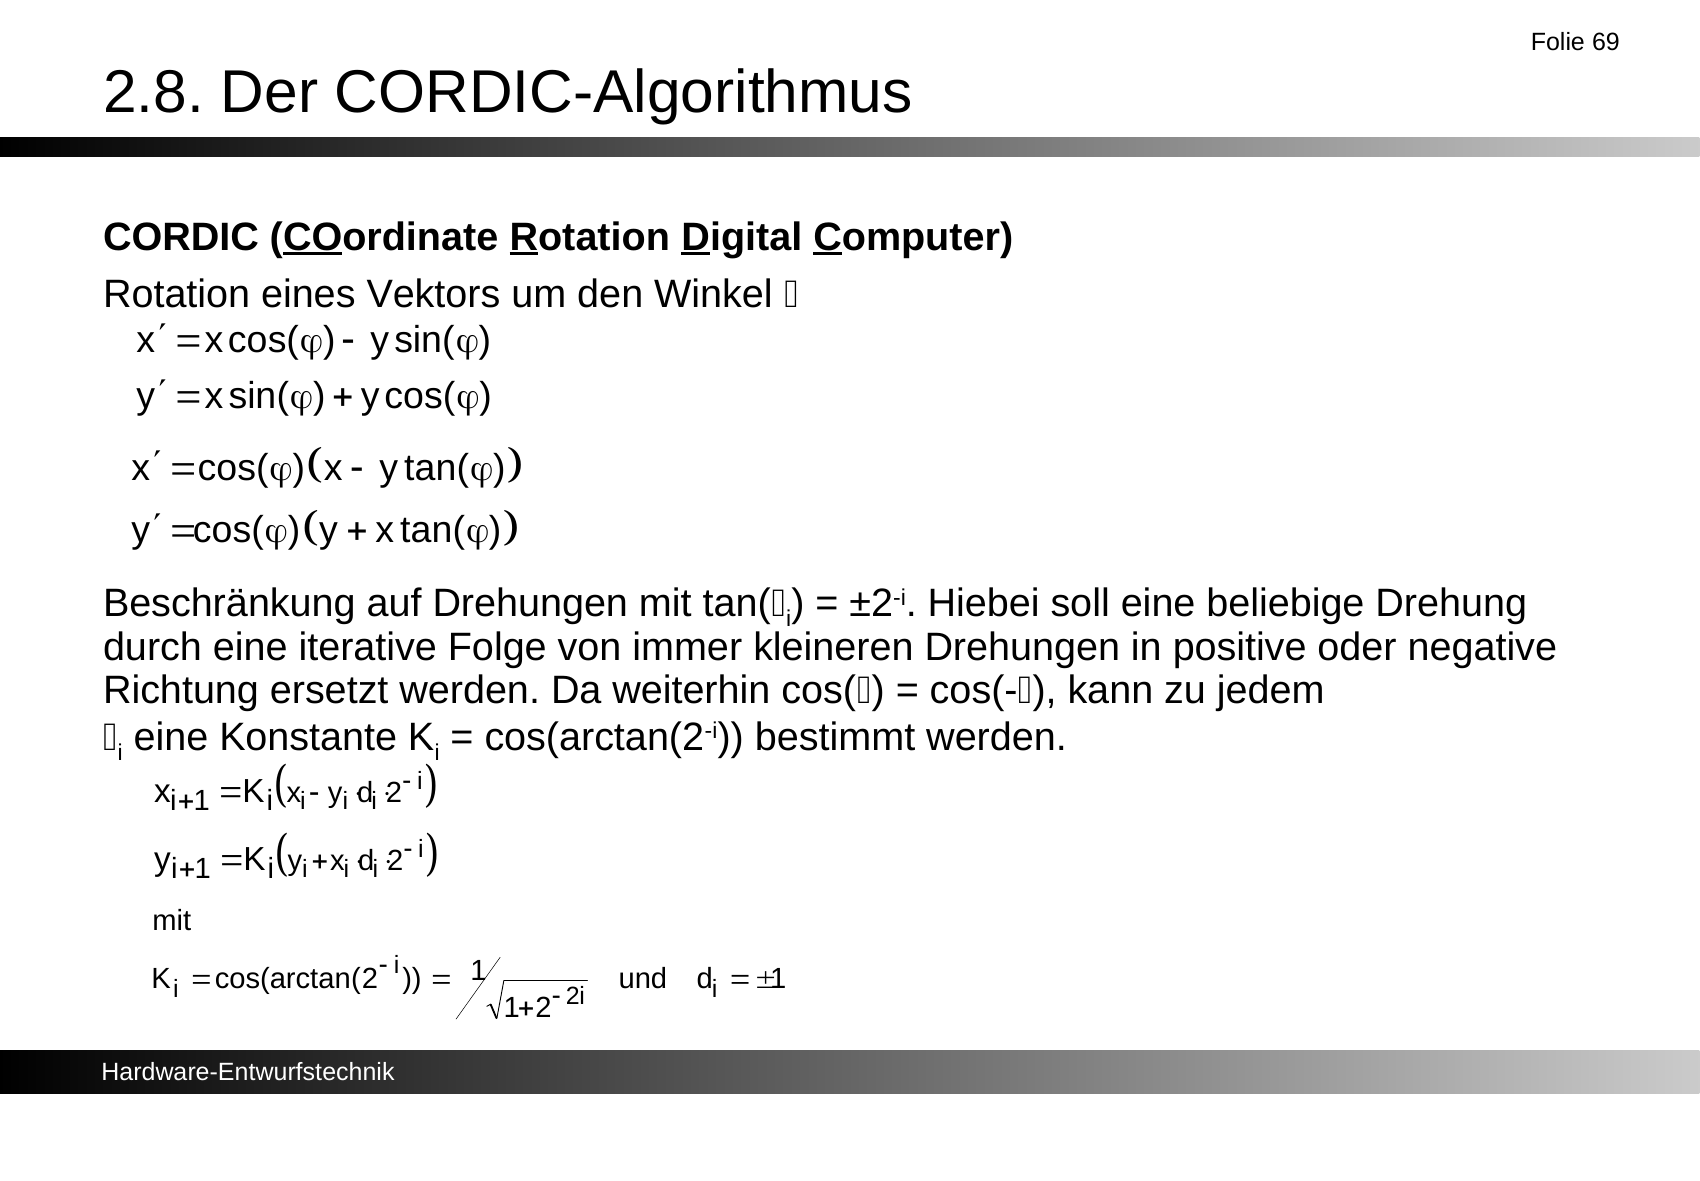

# 2.8. Der CORDIC-Algorithmus
CORDIC (COordinate Rotation Digital Computer)
Rotation eines Vektors um den Winkel 
Beschränkung auf Drehungen mit tan(i) = ±2-i. Hiebei soll eine beliebige Drehung durch eine iterative Folge von immer kleineren Drehungen in positive oder negative Richtung ersetzt werden. Da weiterhin cos() = cos(-), kann zu jedem
i eine Konstante Ki = cos(arctan(2-i)) bestimmt werden.